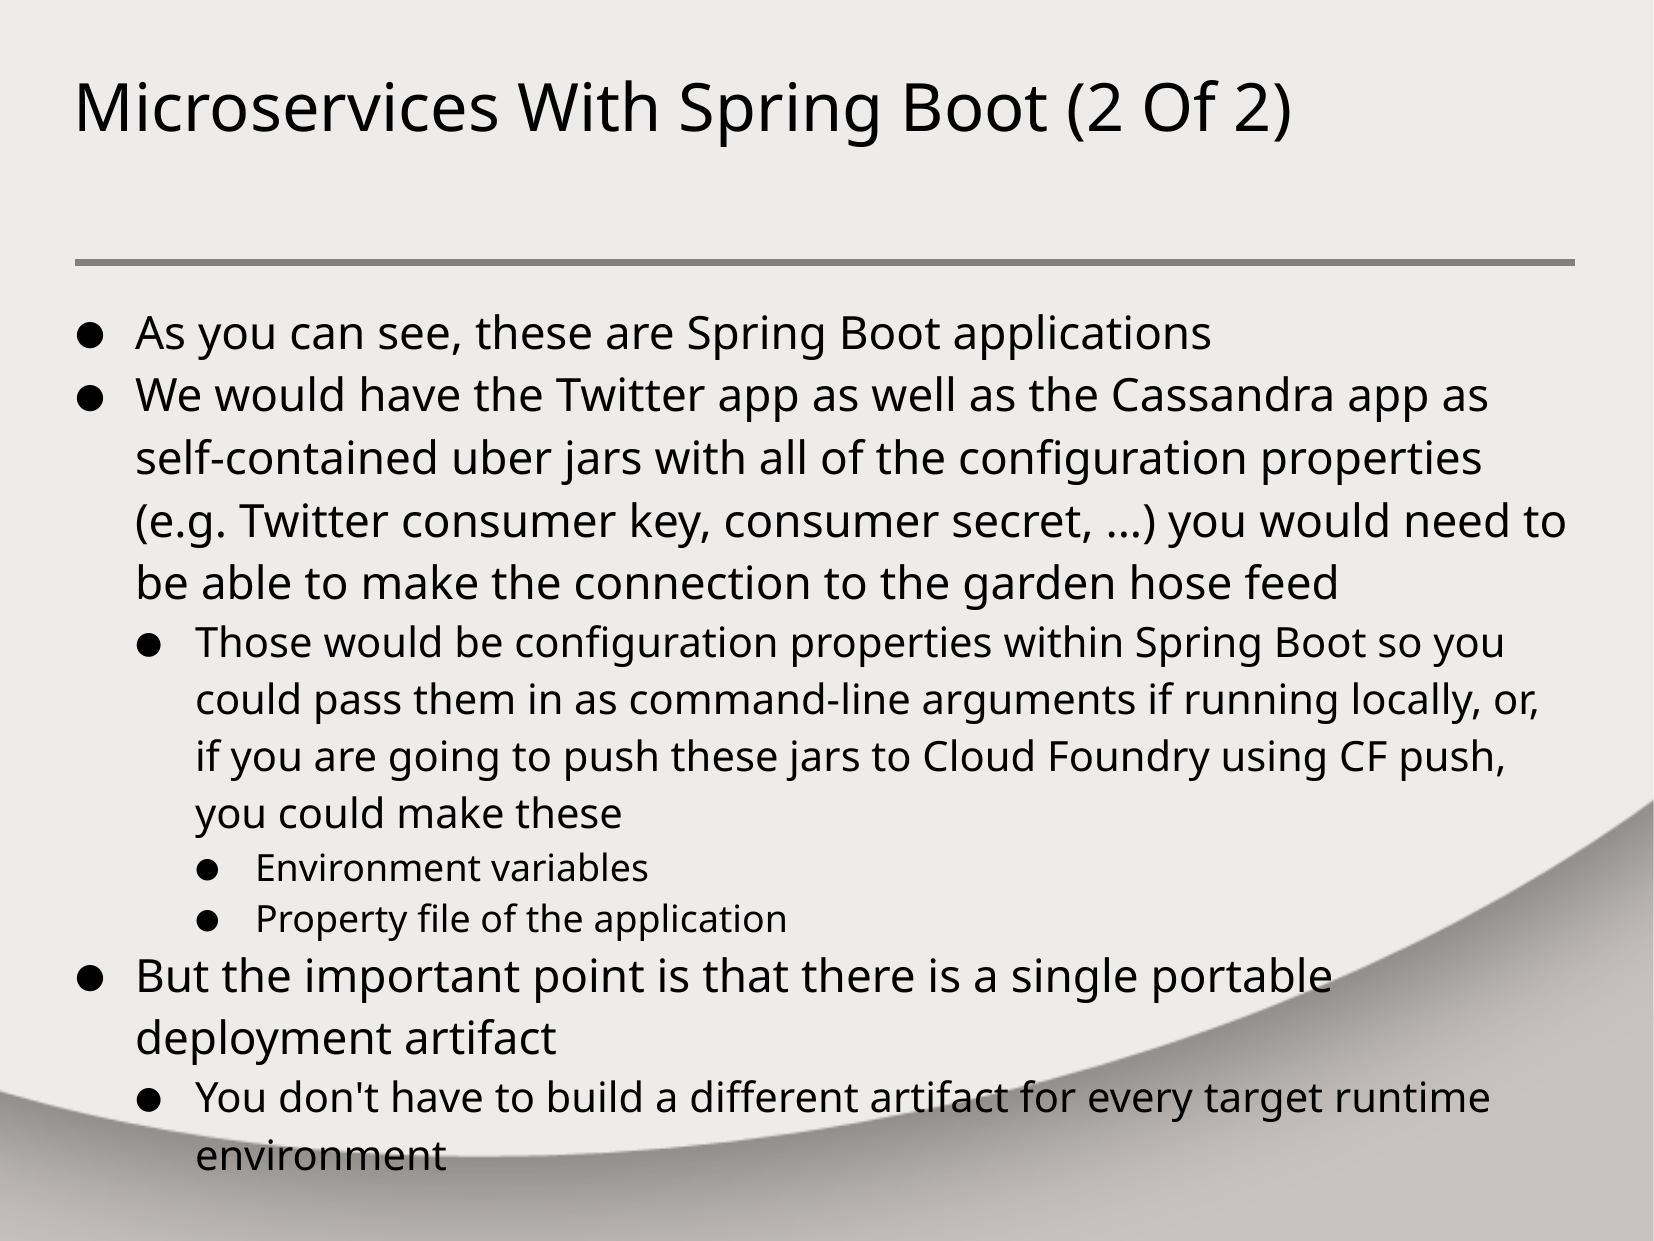

# Microservices With Spring Boot (2 Of 2)
As you can see, these are Spring Boot applications
We would have the Twitter app as well as the Cassandra app as self-contained uber jars with all of the configuration properties (e.g. Twitter consumer key, consumer secret, ...) you would need to be able to make the connection to the garden hose feed
Those would be configuration properties within Spring Boot so you could pass them in as command-line arguments if running locally, or, if you are going to push these jars to Cloud Foundry using CF push, you could make these
Environment variables
Property file of the application
But the important point is that there is a single portable deployment artifact
You don't have to build a different artifact for every target runtime environment